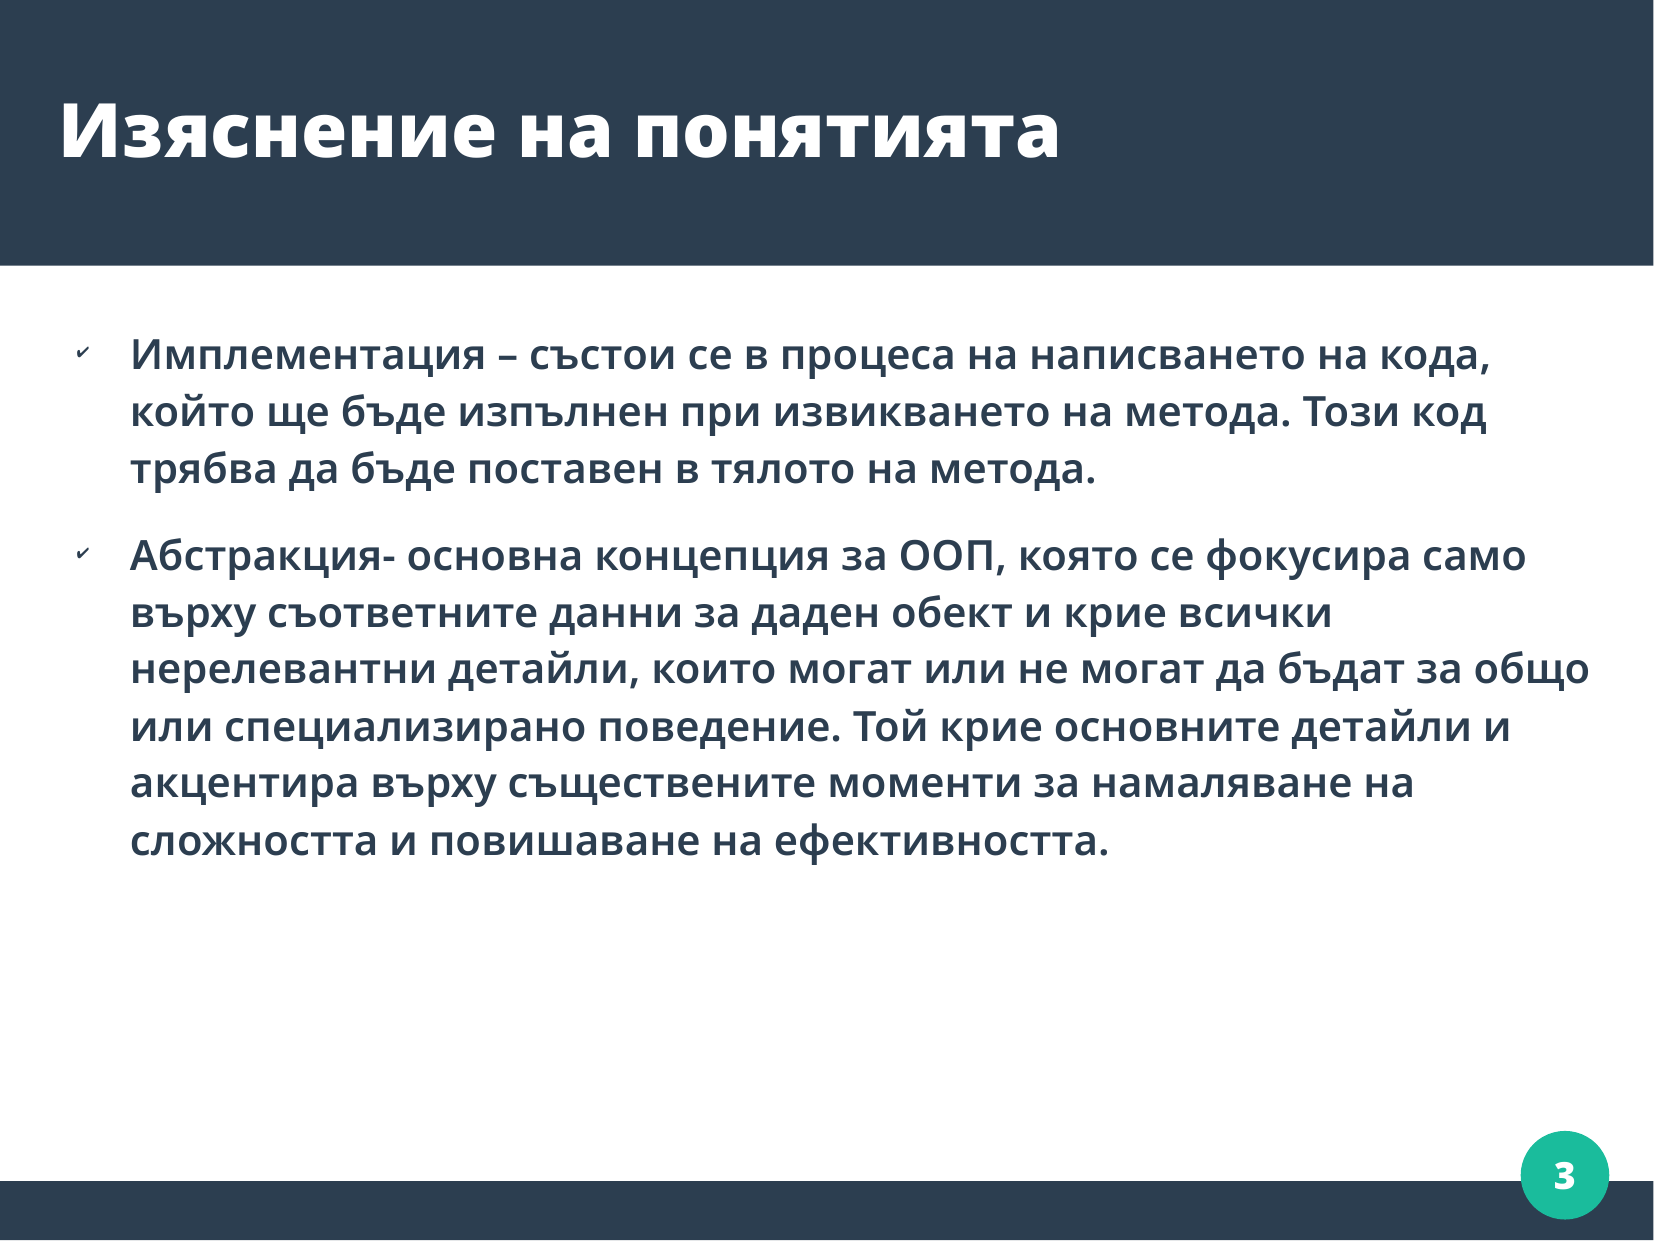

# Изяснение на понятията
Имплементация – със­тои се в процеса на написването на кода, който ще бъде изпъл­нен при из­викването на метода. Този код трябва да бъде поставен в тяло­то на метода.
Абстракция- основна концепция за OOП, която се фокусира само върху съответните данни за даден обект и крие всички нерелевантни детайли, които могат или не могат да бъдат за общо или специализирано поведение. Той крие основните детайли и акцентира върху съществените моменти за намаляване на сложността и повишаване на ефективността.
3